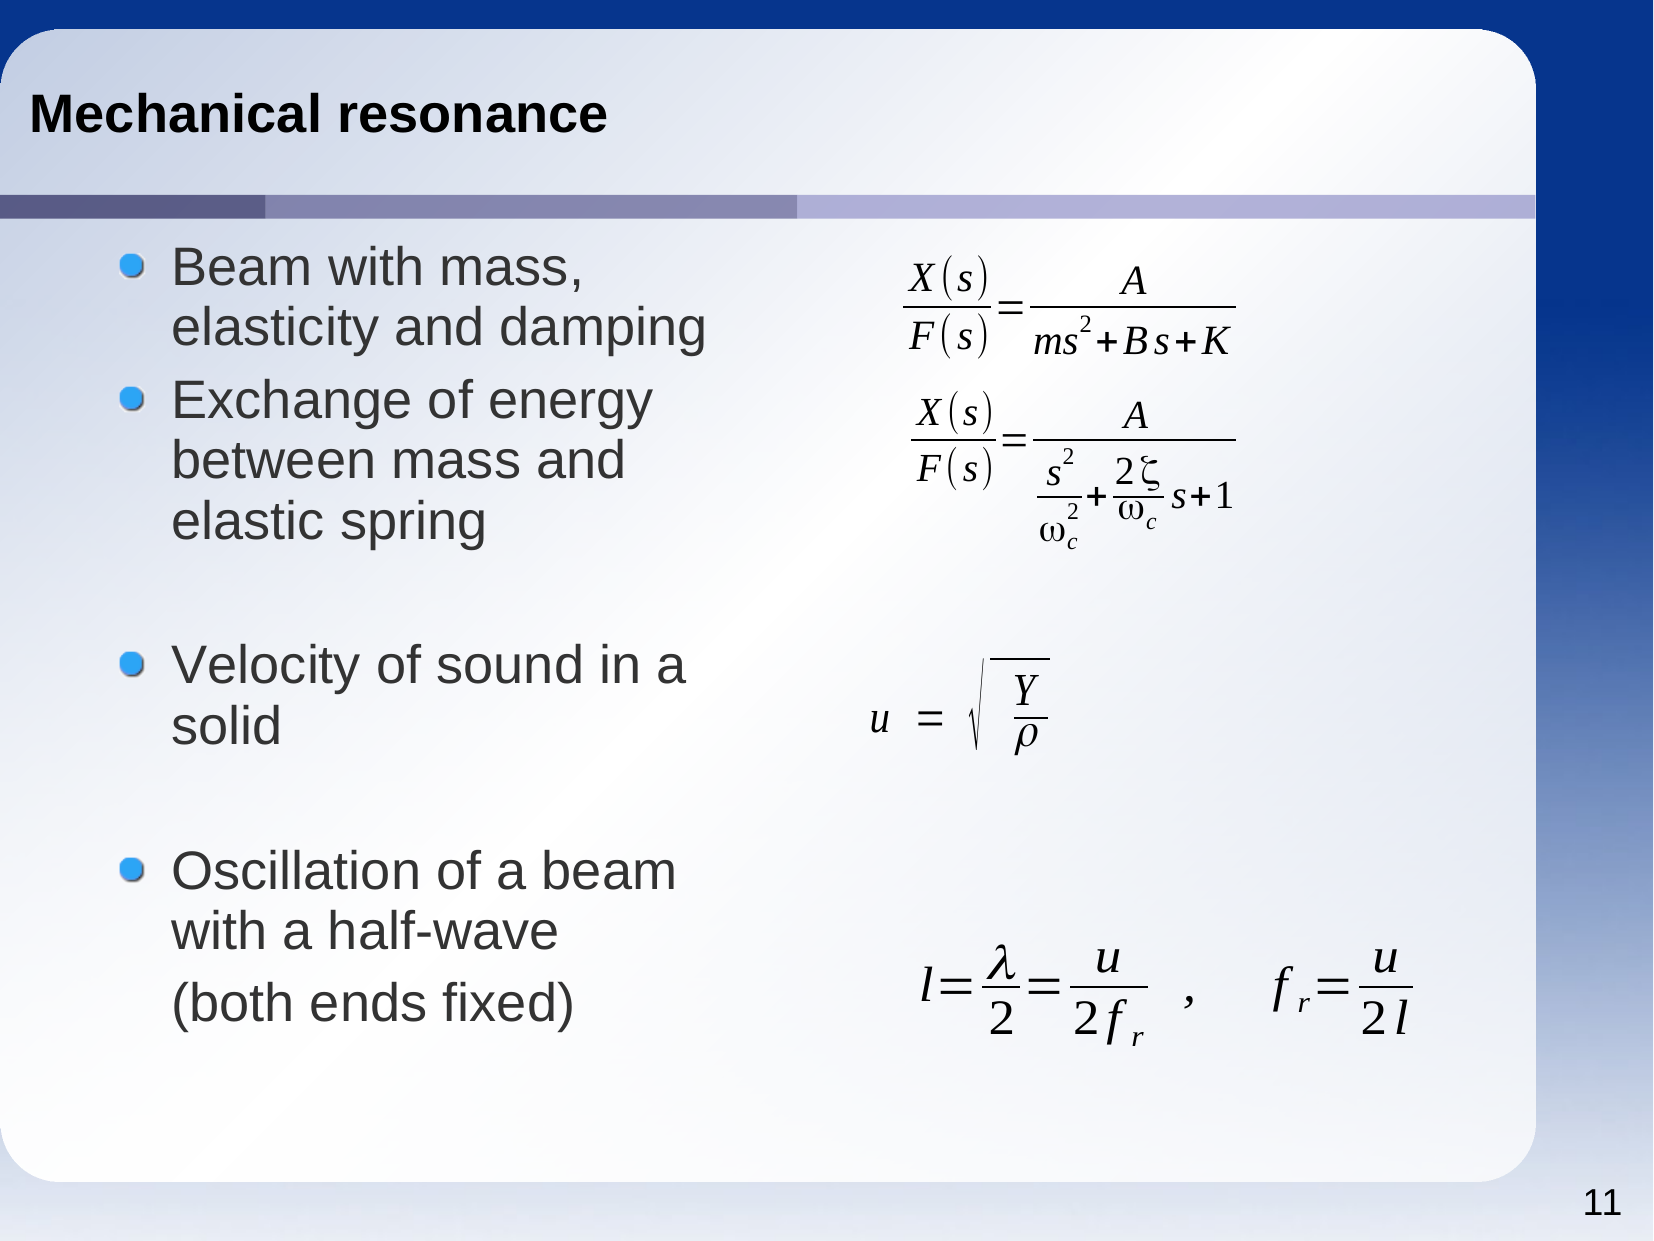

# Mechanical resonance
Beam with mass, elasticity and damping
Exchange of energy between mass and elastic spring
Velocity of sound in a solid
Oscillation of a beam with a half-wave
(both ends fixed)
11